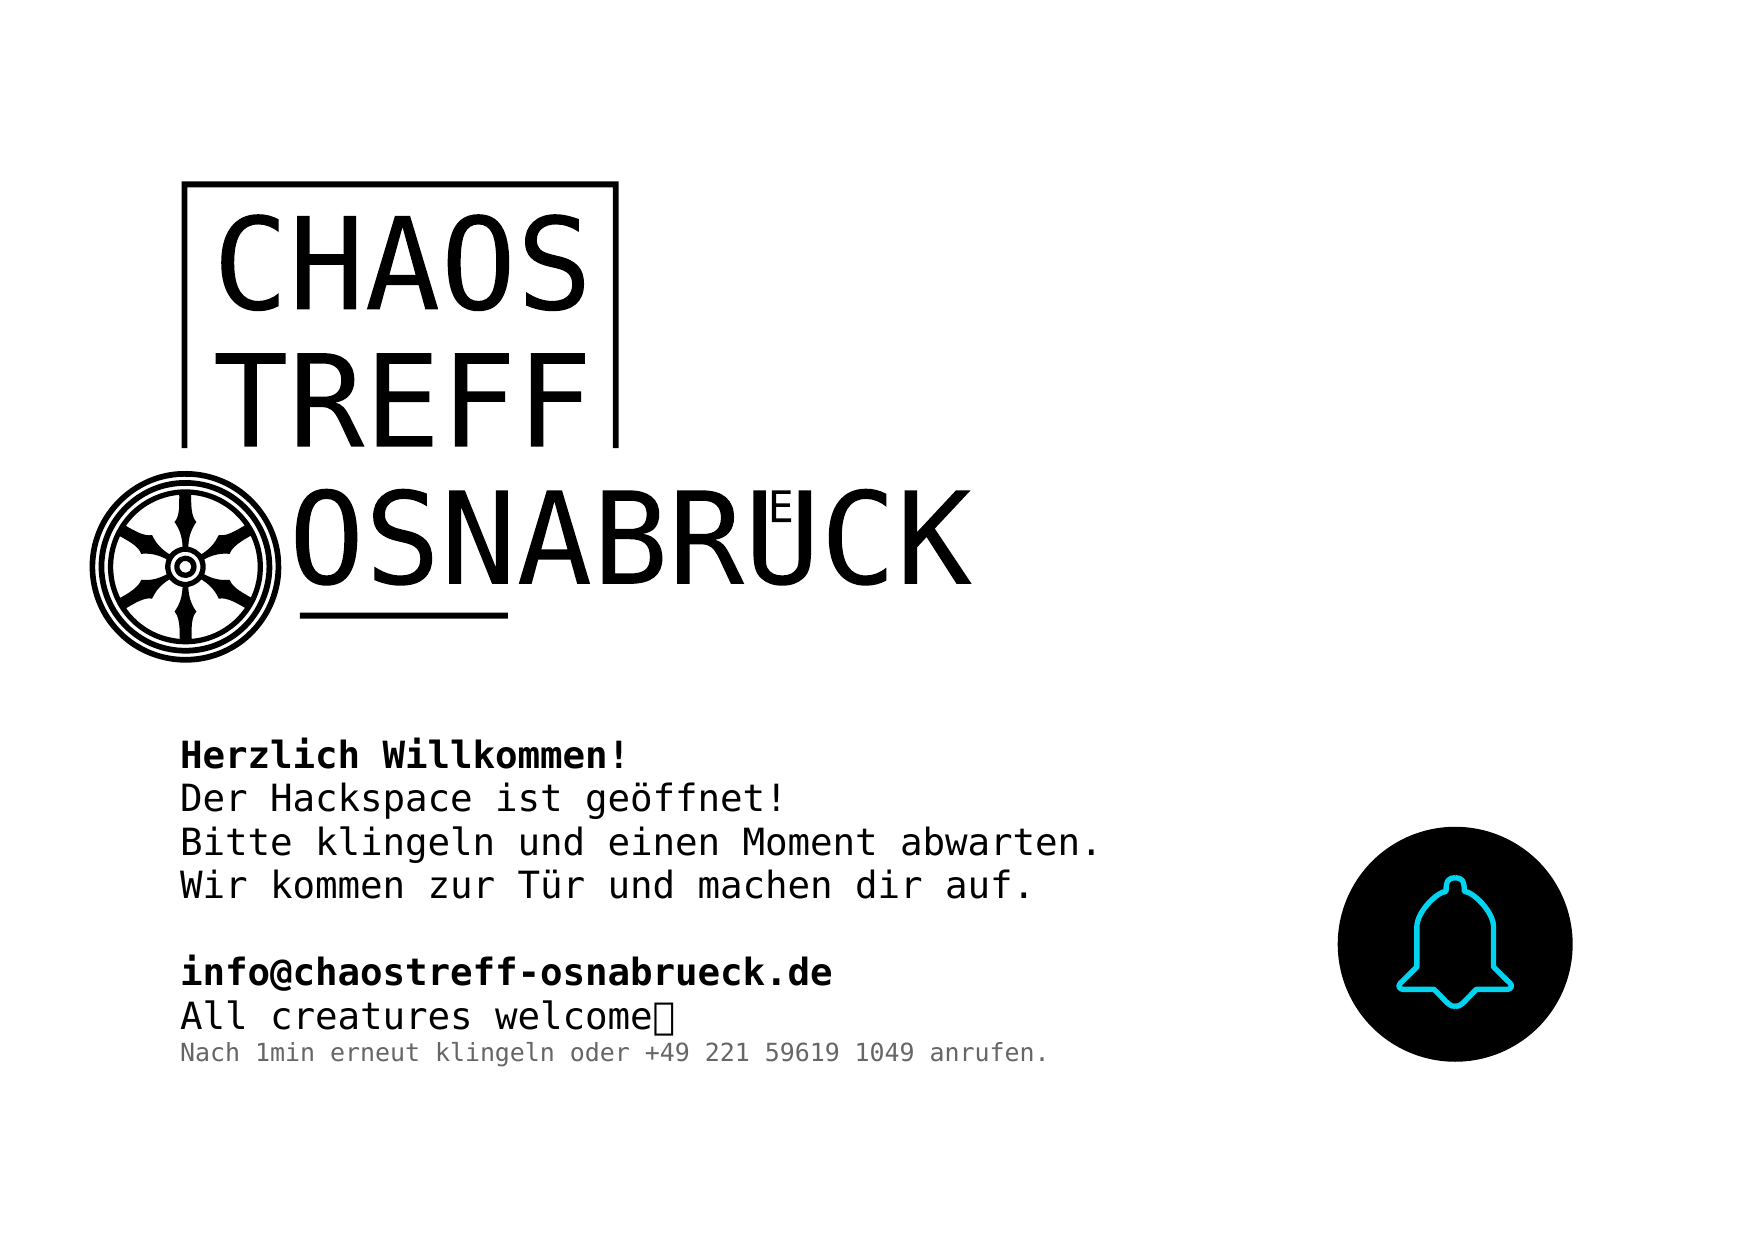

Herzlich Willkommen!
Der Hackspace ist geöffnet!
Bitte klingeln und einen Moment abwarten.
Wir kommen zur Tür und machen dir auf.
info@chaostreff-osnabrueck.de
All creatures welcome🌈
Nach 1min erneut klingeln oder +49 221 59619 1049 anrufen.